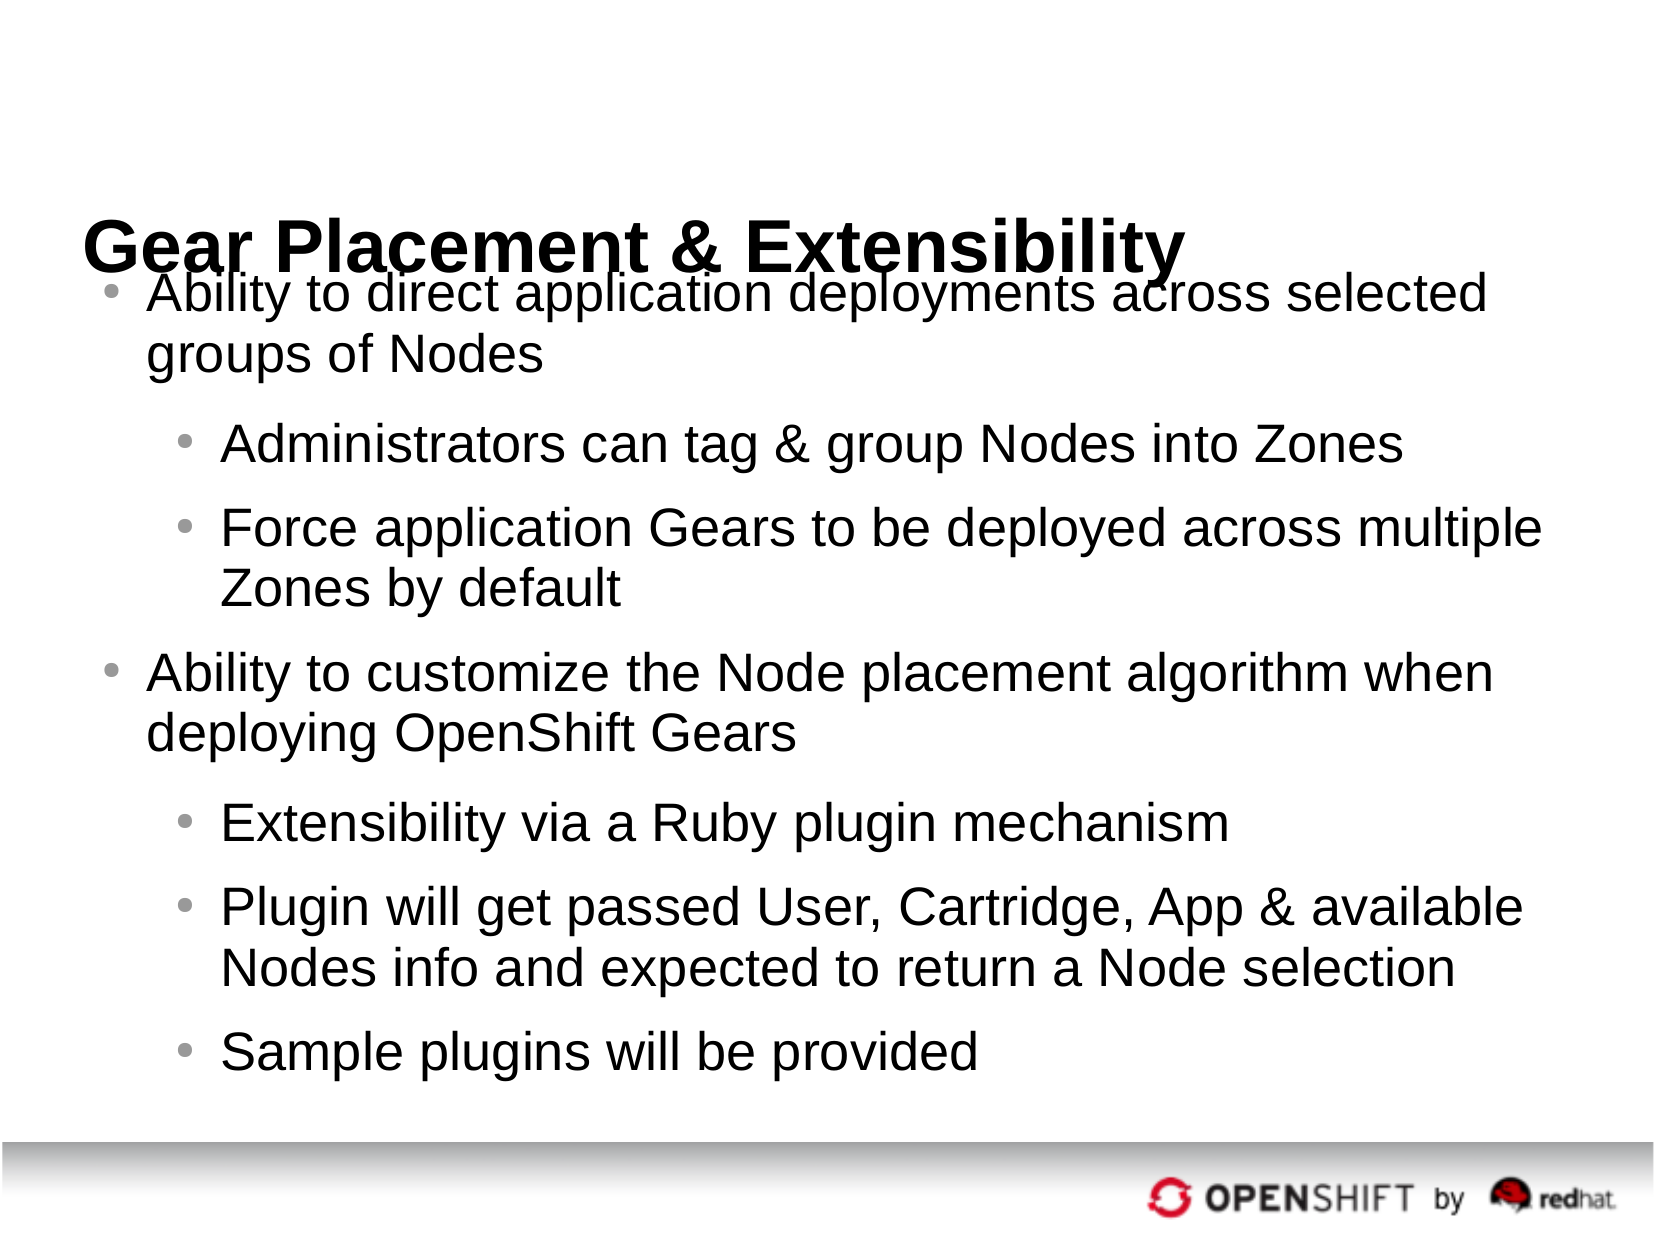

# Gear Placement & Extensibility
Ability to direct application deployments across selected groups of Nodes
Administrators can tag & group Nodes into Zones
Force application Gears to be deployed across multiple Zones by default
Ability to customize the Node placement algorithm when deploying OpenShift Gears
Extensibility via a Ruby plugin mechanism
Plugin will get passed User, Cartridge, App & available Nodes info and expected to return a Node selection
Sample plugins will be provided